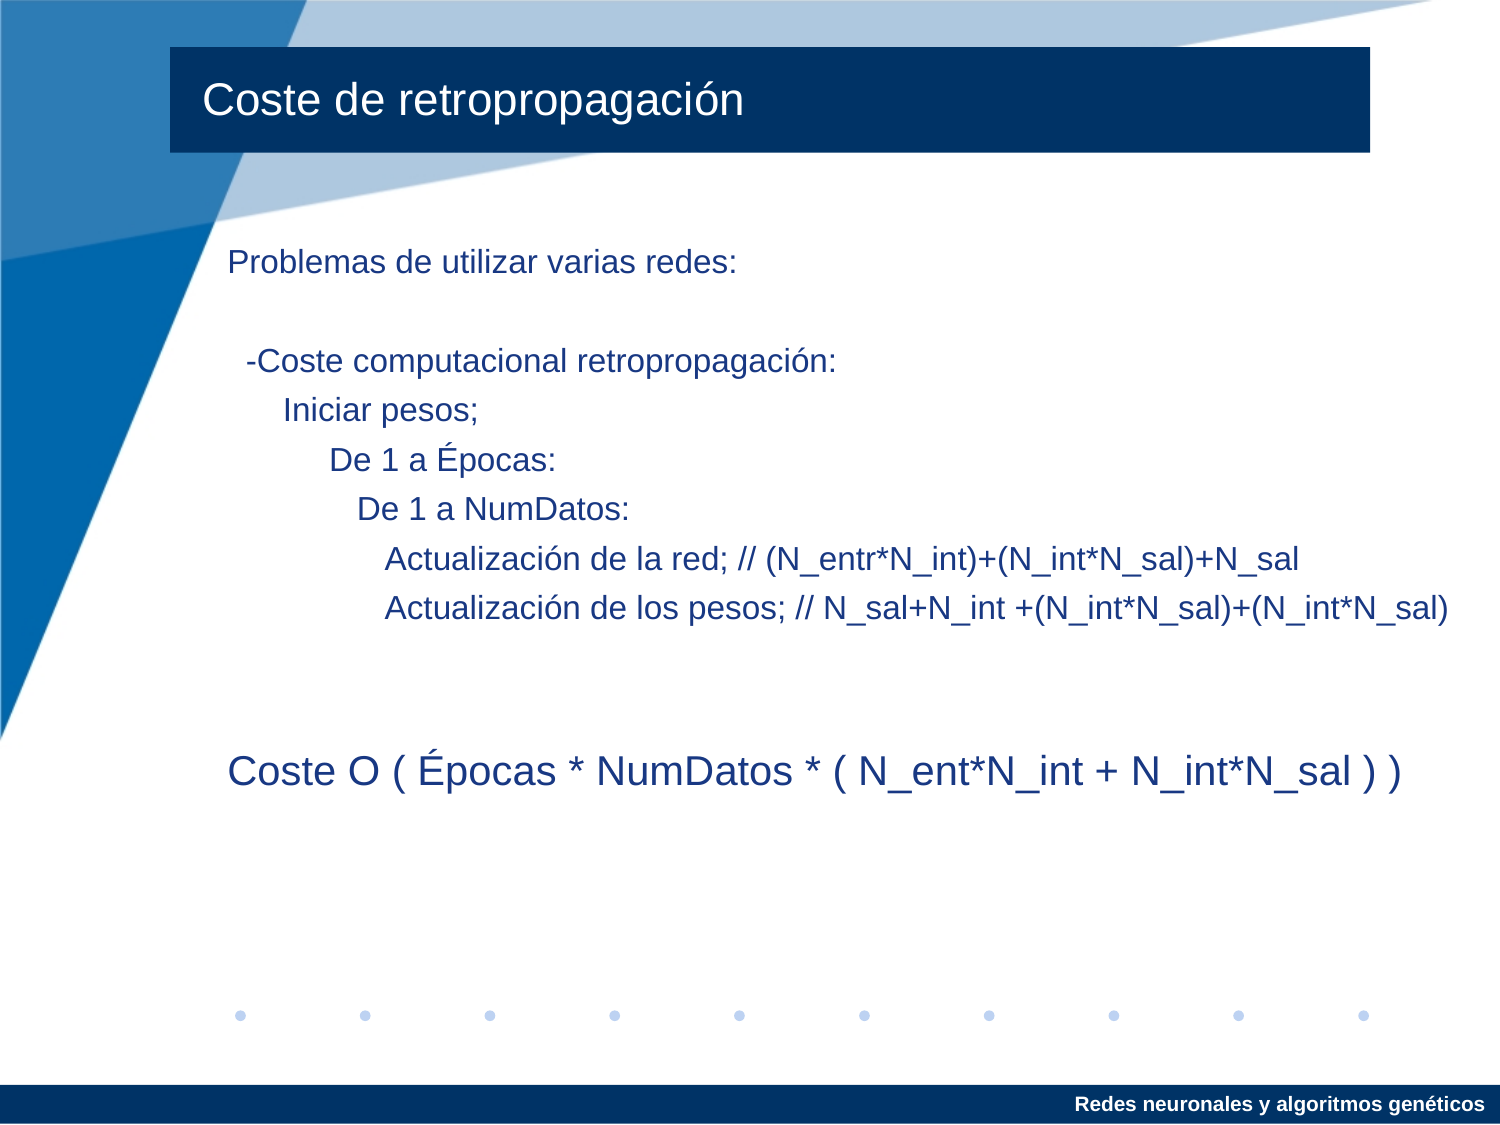

# Coste de retropropagación
Problemas de utilizar varias redes:
 -Coste computacional retropropagación:
 Iniciar pesos;
 De 1 a Épocas:
 De 1 a NumDatos:
 Actualización de la red; // (N_entr*N_int)+(N_int*N_sal)+N_sal
 Actualización de los pesos; // N_sal+N_int +(N_int*N_sal)+(N_int*N_sal)
Coste O ( Épocas * NumDatos * ( N_ent*N_int + N_int*N_sal ) )